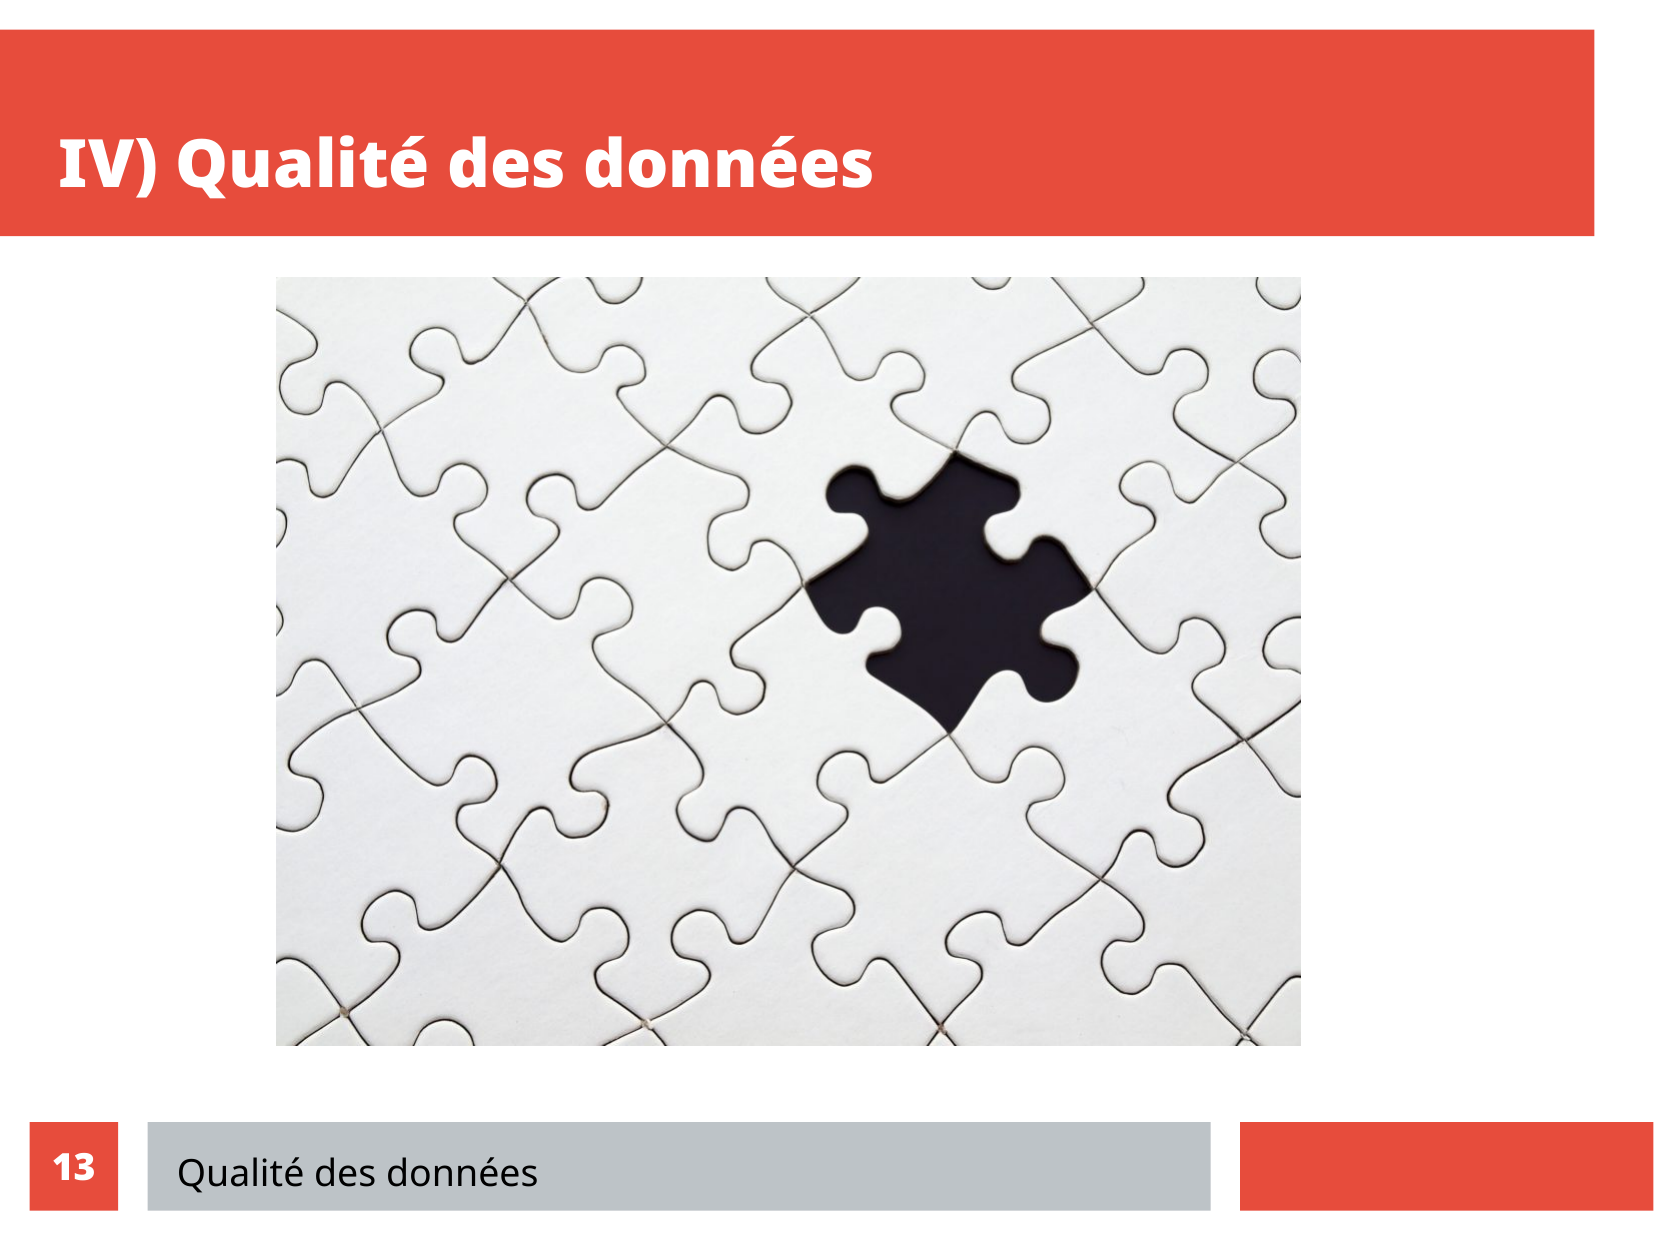

# IV) Qualité des données
13
Qualité des données